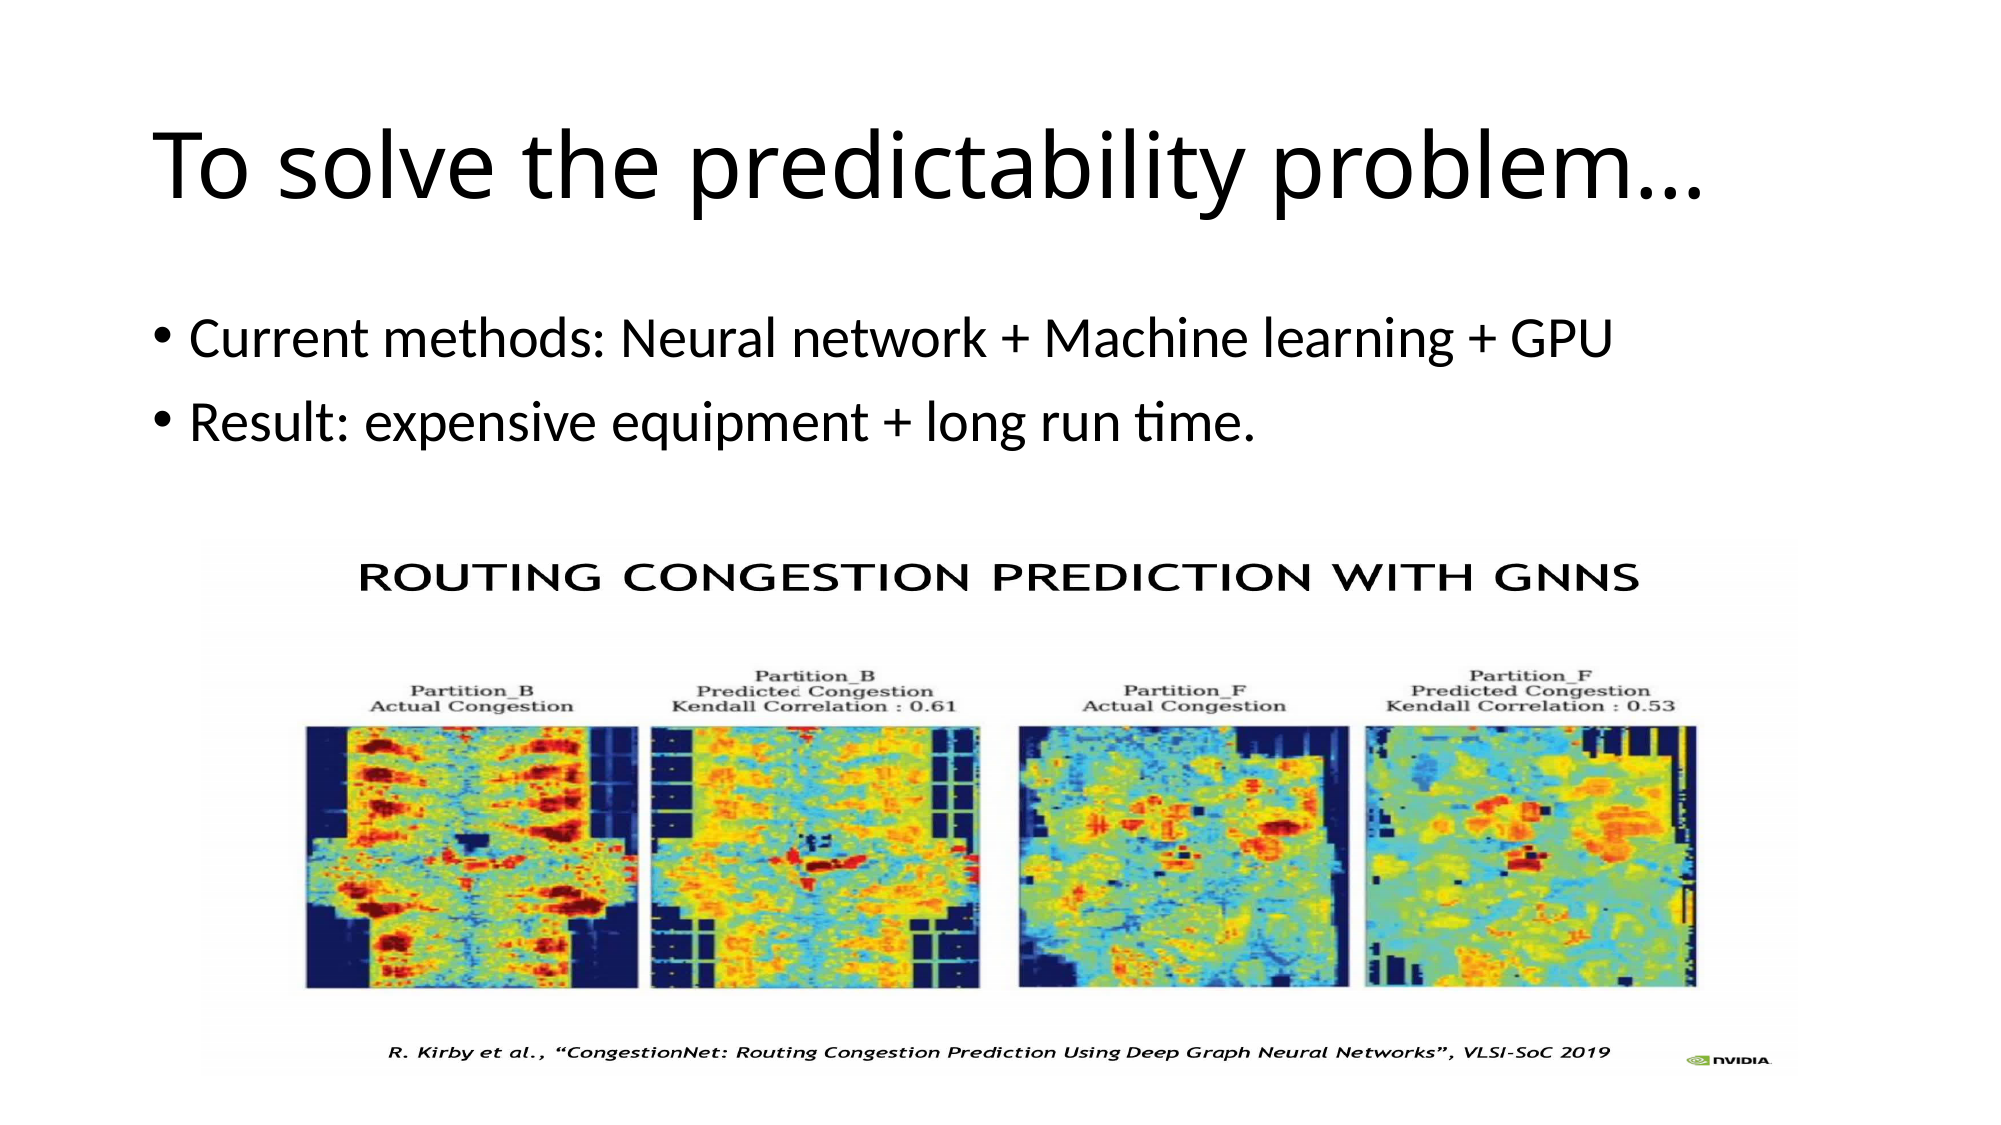

# To solve the predictability problem…
Current methods: Neural network + Machine learning + GPU
Result: expensive equipment + long run time.